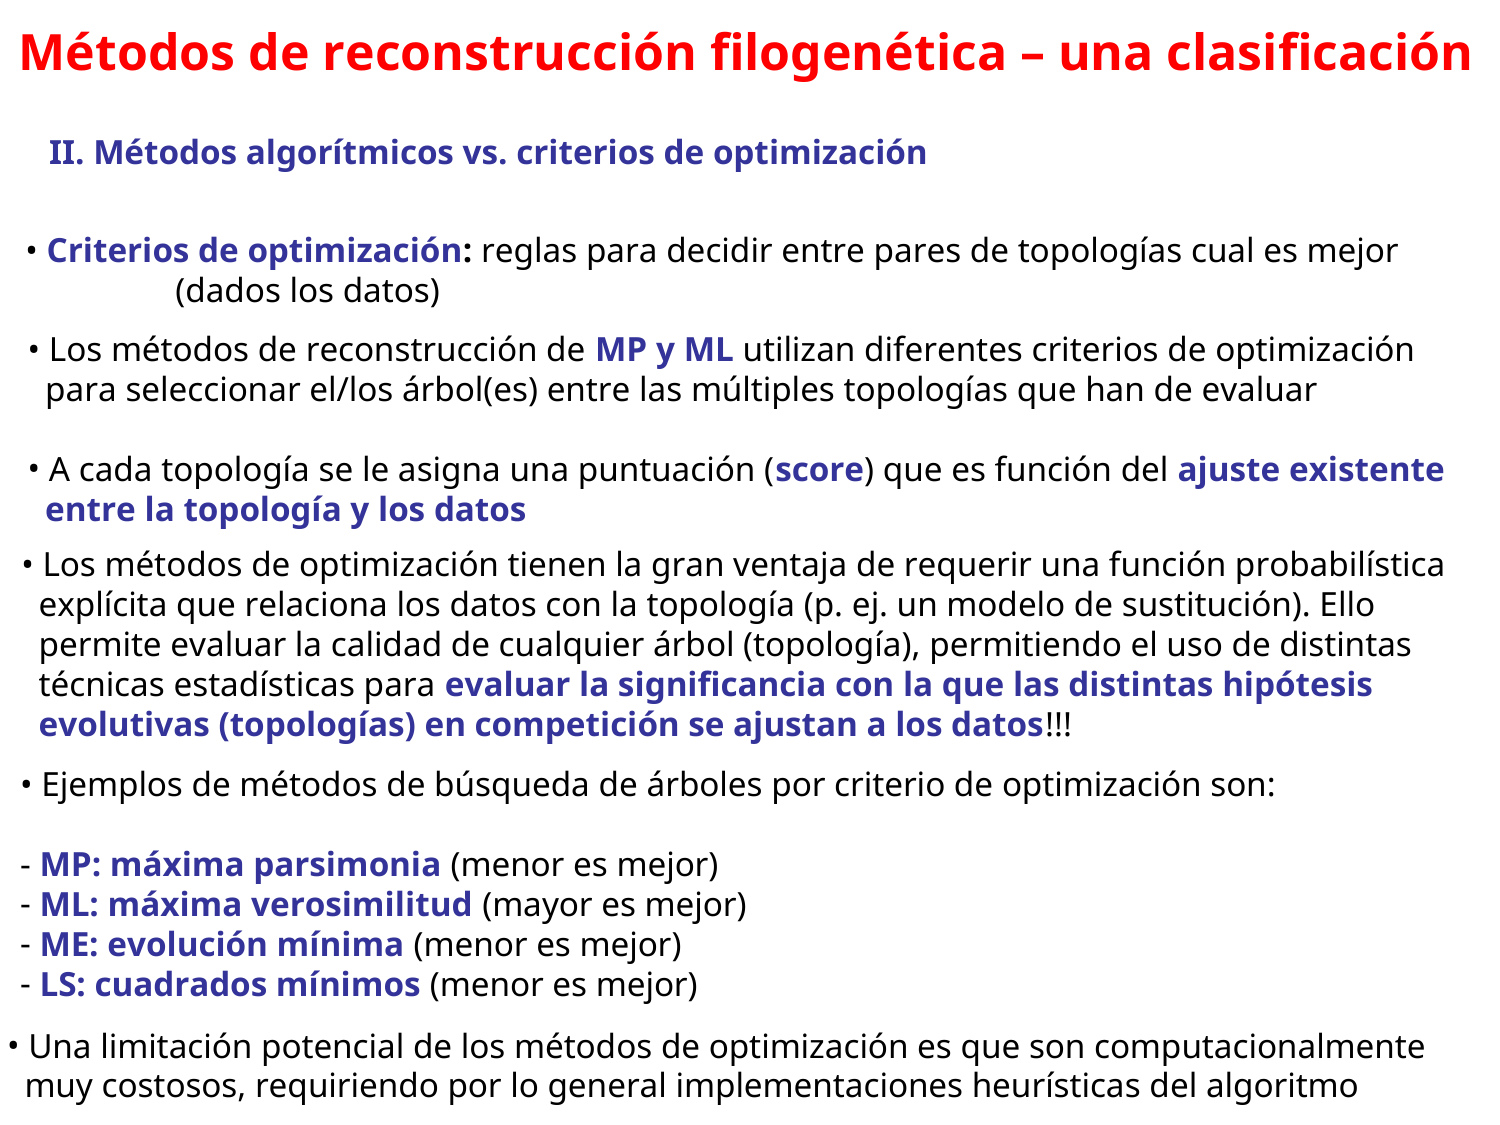

Métodos de reconstrucción filogenética – una clasificación
II. Métodos algorítmicos vs. criterios de optimización
 Criterios de optimización: reglas para decidir entre pares de topologías cual es mejor
	(dados los datos)
 Los métodos de reconstrucción de MP y ML utilizan diferentes criterios de optimización
 para seleccionar el/los árbol(es) entre las múltiples topologías que han de evaluar
 A cada topología se le asigna una puntuación (score) que es función del ajuste existente
 entre la topología y los datos
 Los métodos de optimización tienen la gran ventaja de requerir una función probabilística
 explícita que relaciona los datos con la topología (p. ej. un modelo de sustitución). Ello
 permite evaluar la calidad de cualquier árbol (topología), permitiendo el uso de distintas
 técnicas estadísticas para evaluar la significancia con la que las distintas hipótesis
 evolutivas (topologías) en competición se ajustan a los datos!!!
 Ejemplos de métodos de búsqueda de árboles por criterio de optimización son:
 MP: máxima parsimonia (menor es mejor)
 ML: máxima verosimilitud (mayor es mejor)
 ME: evolución mínima (menor es mejor)
 LS: cuadrados mínimos (menor es mejor)
 Una limitación potencial de los métodos de optimización es que son computacionalmente
 muy costosos, requiriendo por lo general implementaciones heurísticas del algoritmo